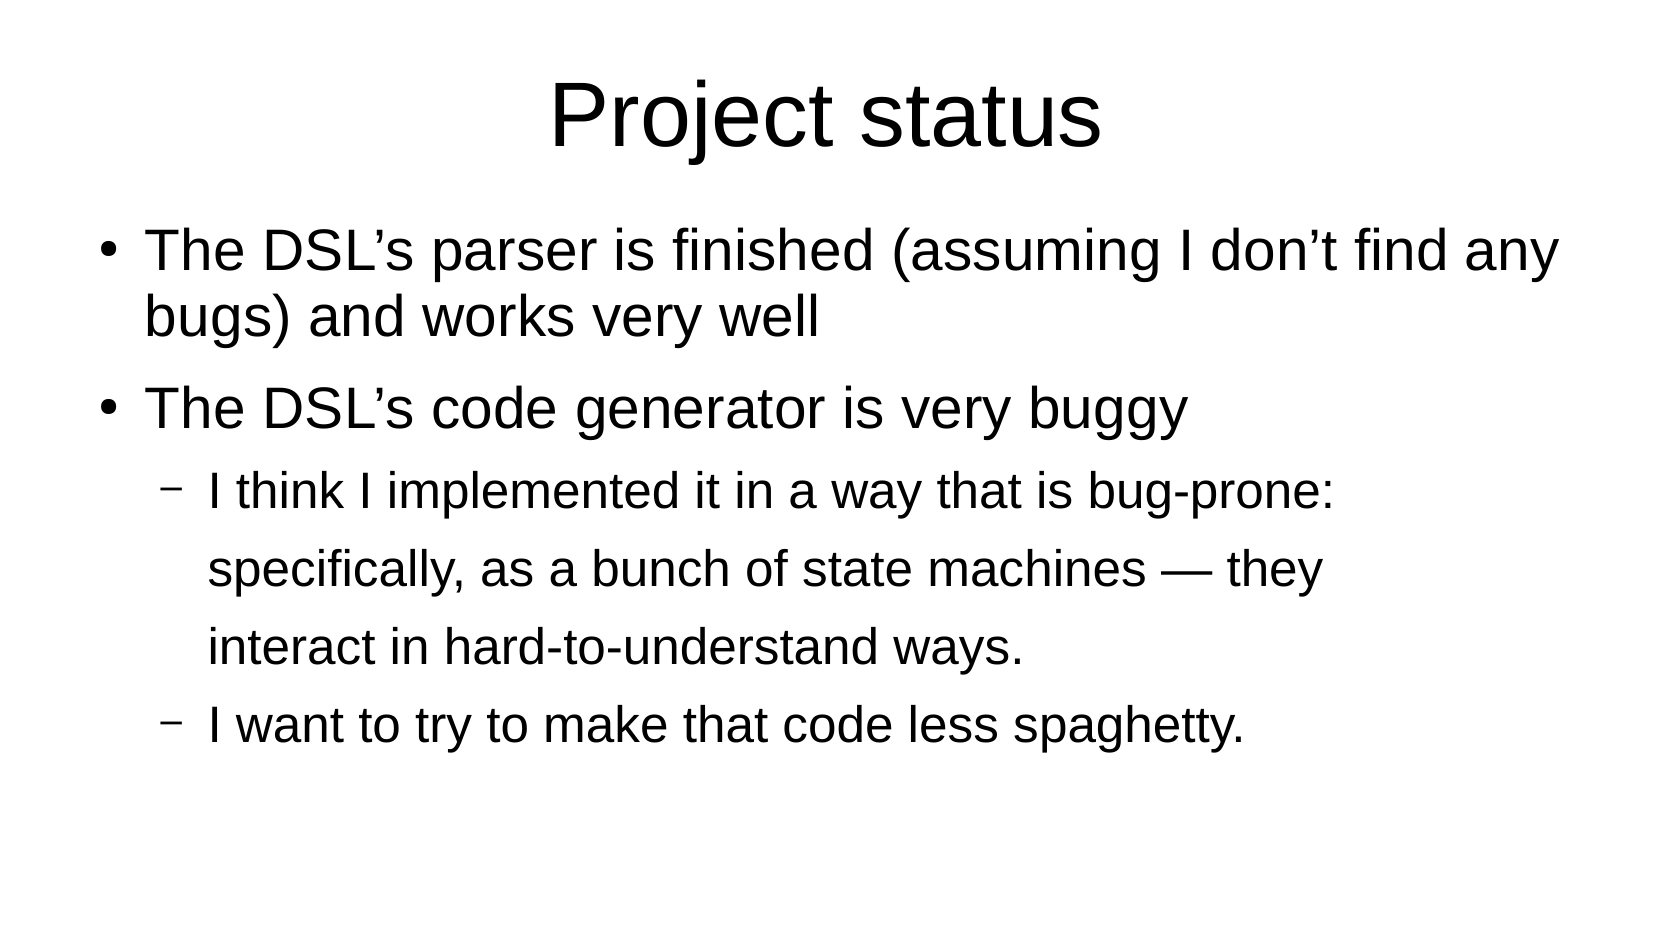

# Project status
The DSL’s parser is finished (assuming I don’t find any bugs) and works very well
The DSL’s code generator is very buggy
I think I implemented it in a way that is bug-prone:
specifically, as a bunch of state machines — they
interact in hard-to-understand ways.
I want to try to make that code less spaghetty.